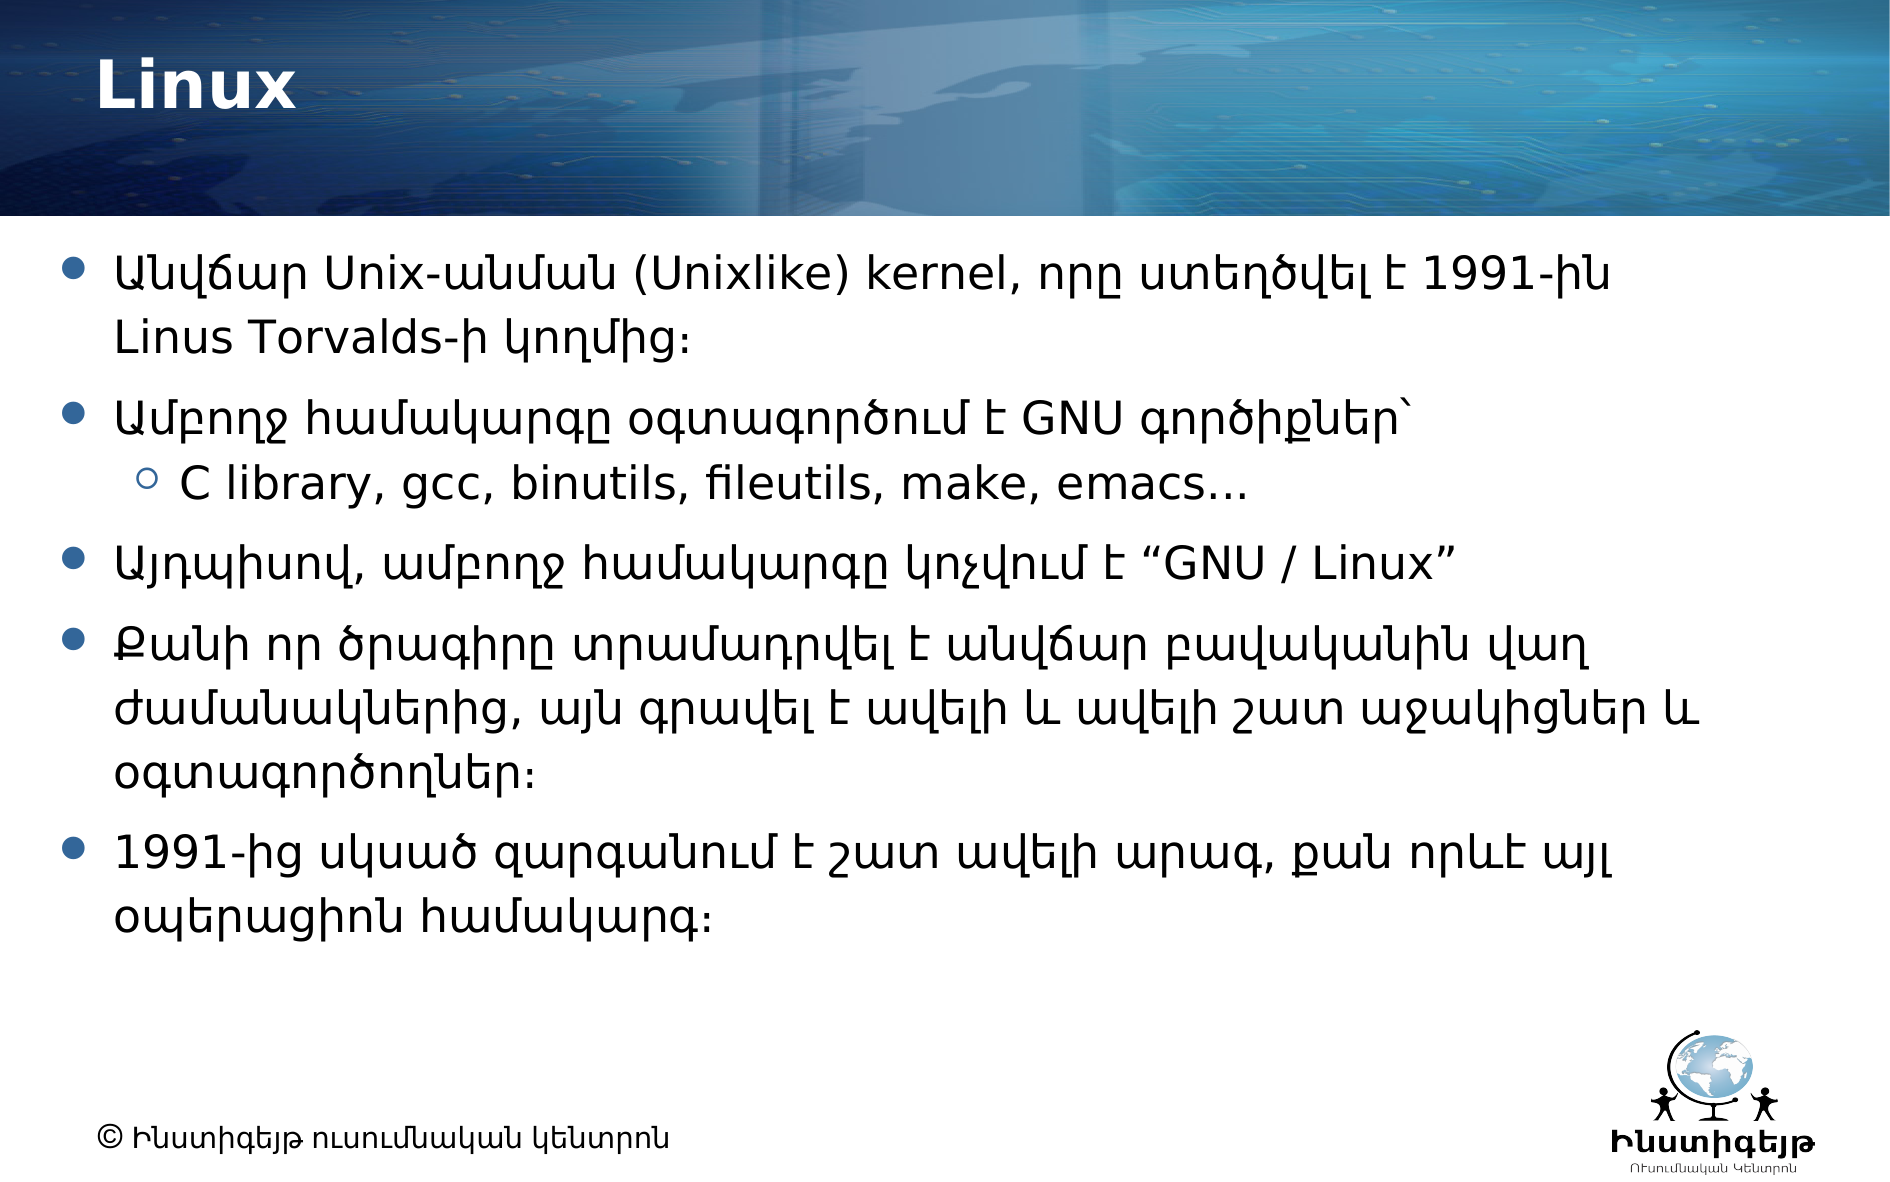

# Linux
Անվճար Unix-անման (Unix­like) kernel, որը ստեղծվել է 1991-ին Linus Torvalds-ի կողմից։
Ամբողջ համակարգը օգտագործում է GNU գործիքներ՝
C library, gcc, binutils, fileutils, make, emacs...
Այդպիսով, ամբողջ համակարգը կոչվում է “GNU / Linux”
Քանի որ ծրագիրը տրամադրվել է անվճար բավականին վաղ ժամանակներից, այն գրավել է ավելի և ավելի շատ աջակիցներ և օգտագործողներ։
1991-ից սկսած զարգանում է շատ ավելի արագ, քան որևէ այլ օպերացիոն համակարգ։